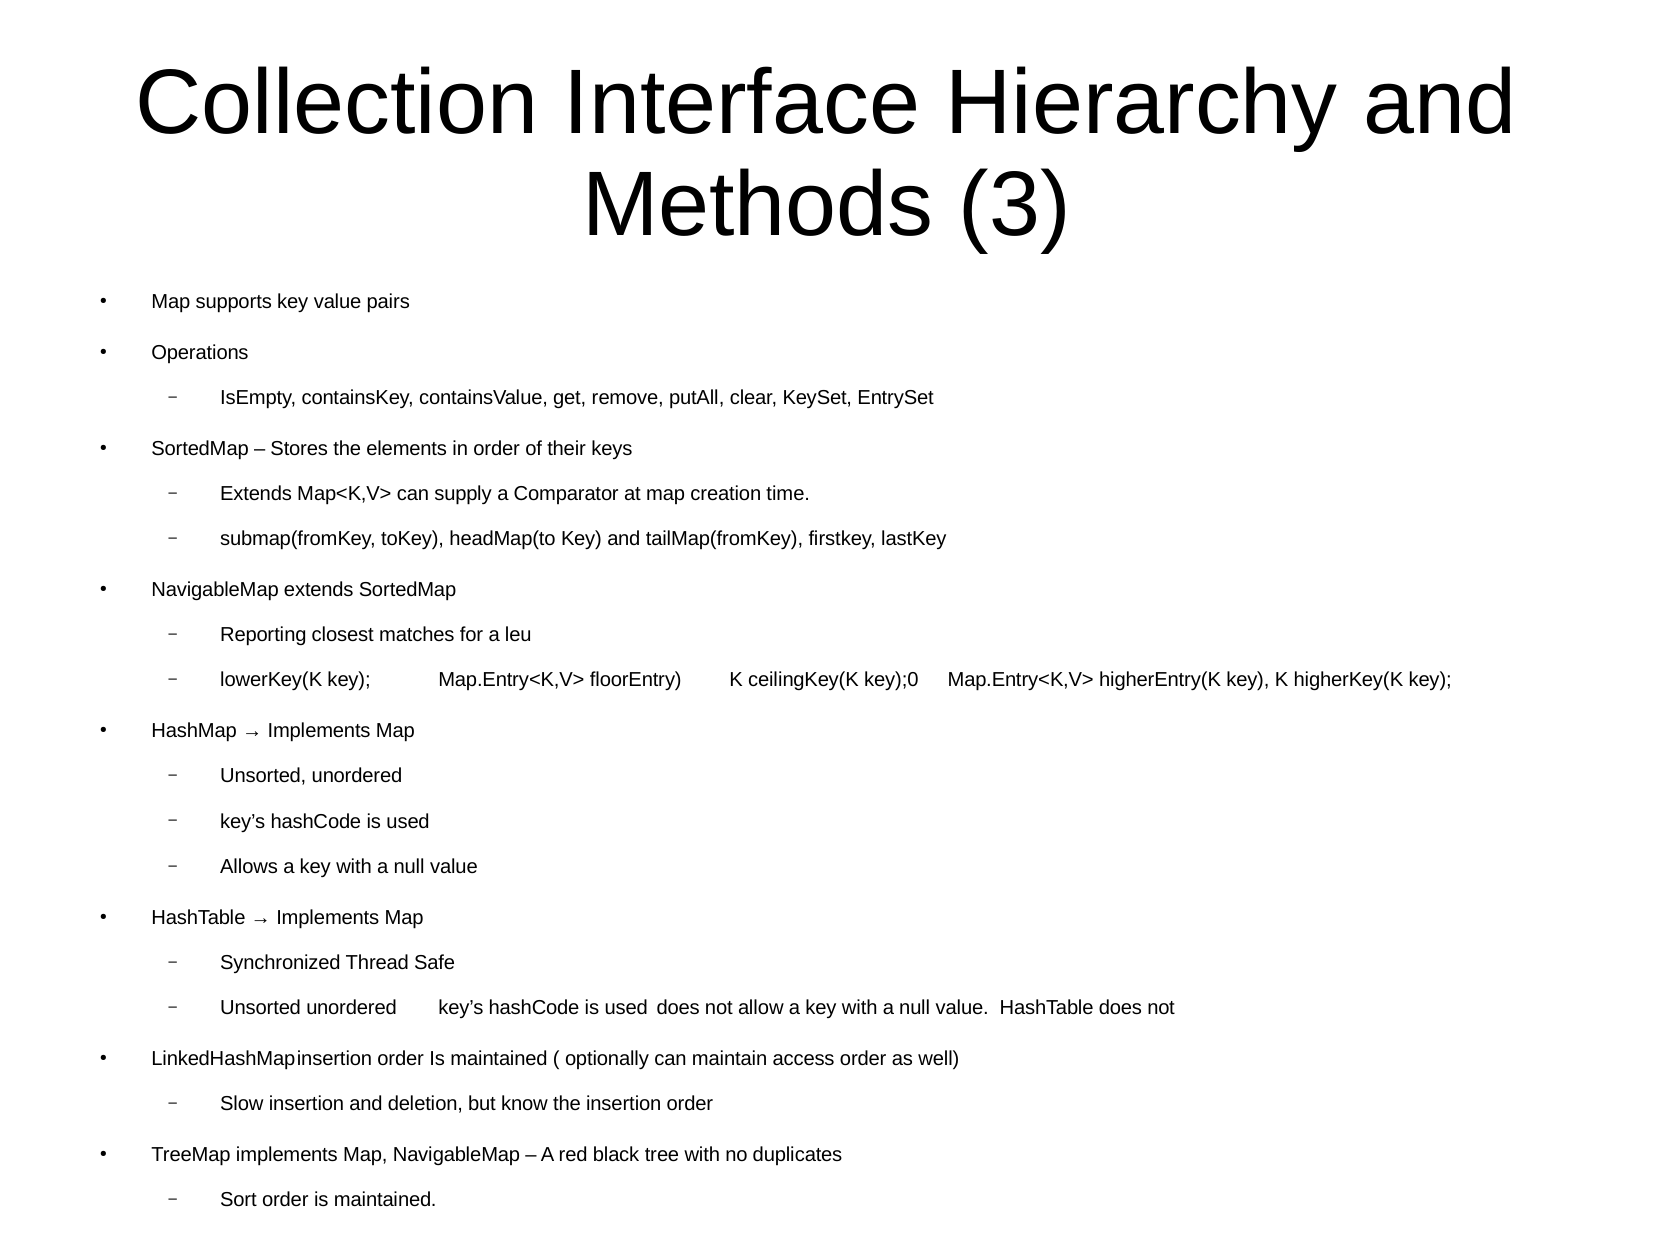

# Collection Interface Hierarchy and Methods (3)
Map supports key value pairs
Operations
IsEmpty, containsKey, containsValue, get, remove, putAll, clear, KeySet, EntrySet
SortedMap – Stores the elements in order of their keys
Extends Map<K,V> can supply a Comparator at map creation time.
submap(fromKey, toKey), headMap(to Key) and tailMap(fromKey), firstkey, lastKey
NavigableMap extends SortedMap
Reporting closest matches for a leu
lowerKey(K key); 	Map.Entry<K,V> floorEntry) 	K ceilingKey(K key);0 	Map.Entry<K,V> higherEntry(K key), K higherKey(K key);
HashMap → Implements Map
Unsorted, unordered
key’s hashCode is used
Allows a key with a null value
HashTable → Implements Map
Synchronized Thread Safe
Unsorted unordered 		key’s hashCode is used		does not allow a key with a null value. HashTable does not
LinkedHashMap	insertion order Is maintained ( optionally can maintain access order as well)
Slow insertion and deletion, but know the insertion order
TreeMap implements Map, NavigableMap – A red black tree with no duplicates
Sort order is maintained.